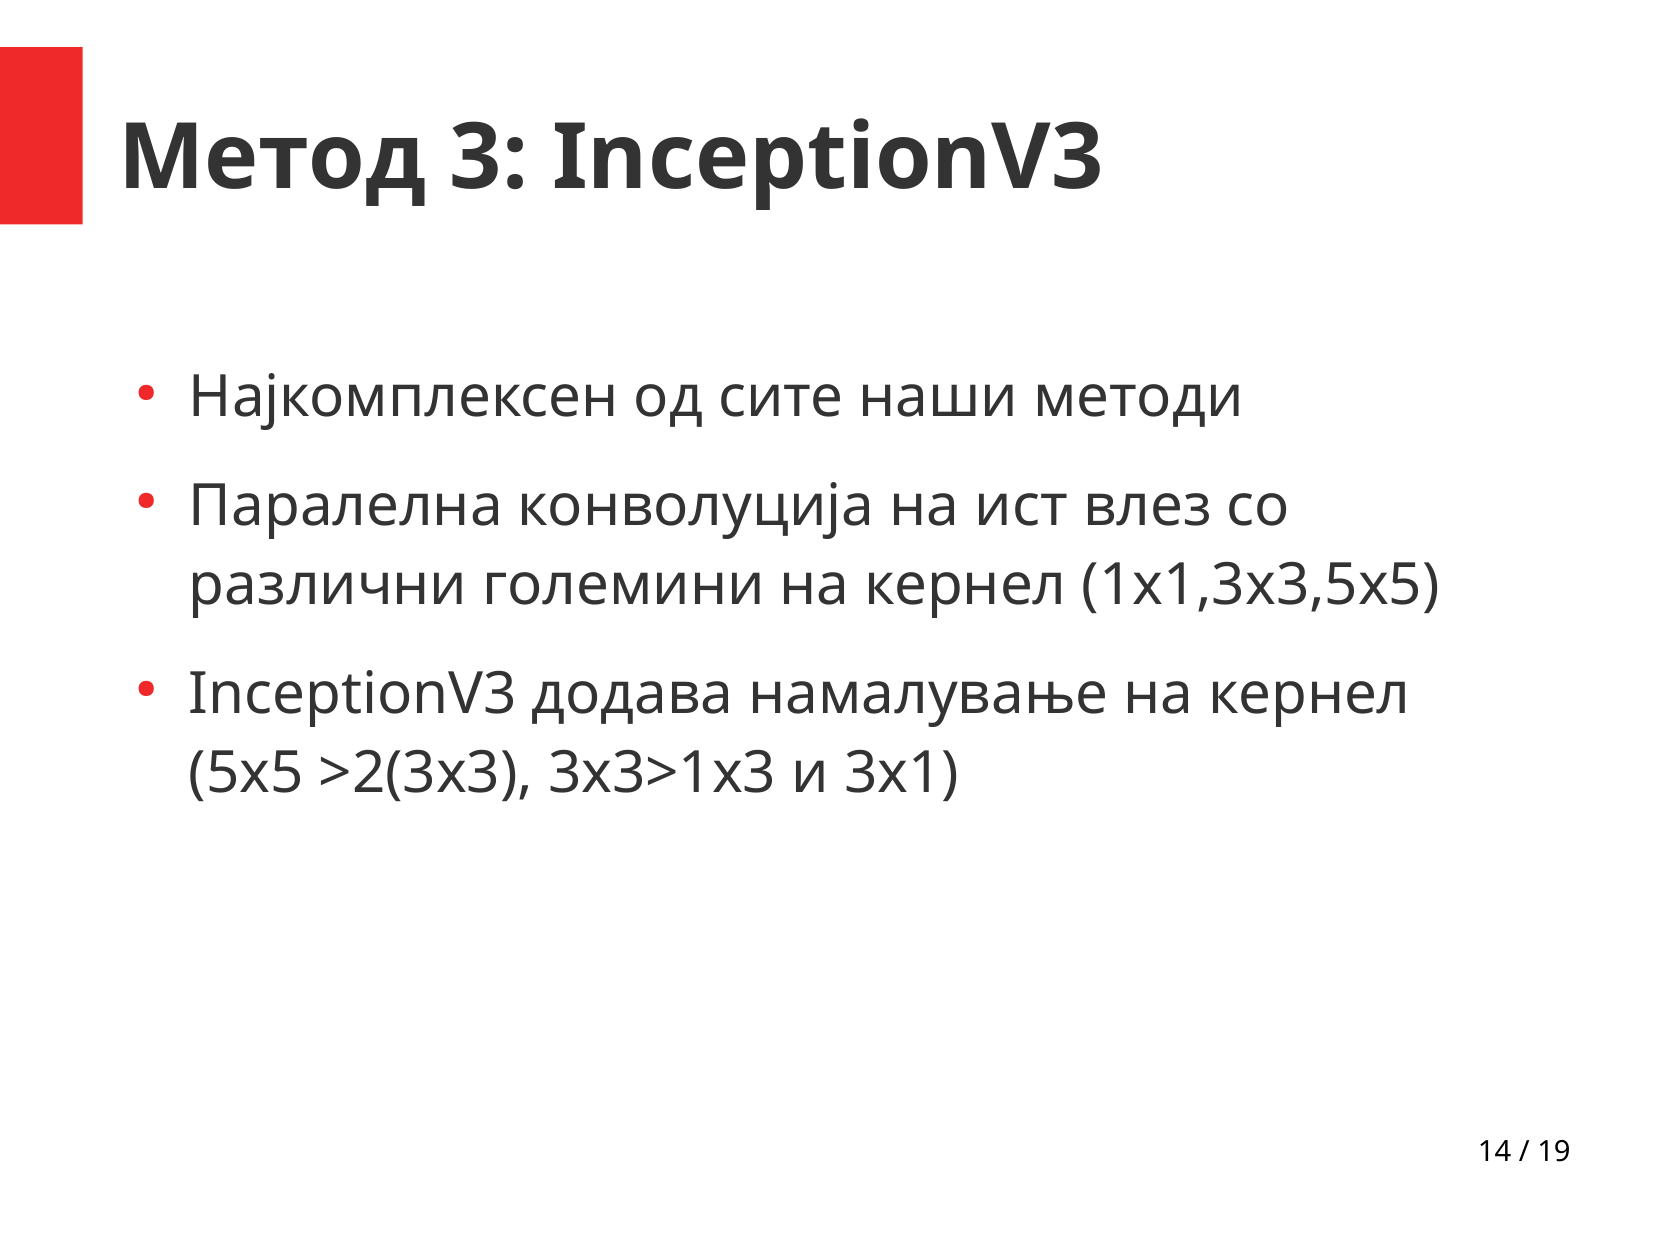

# Метод 3: InceptionV3
Најкомплексен од сите наши методи
Паралелна конволуција на ист влез со различни големини на кернел (1x1,3x3,5x5)
InceptionV3 додава намалување на кернел (5x5 >2(3x3), 3x3>1x3 и 3x1)
14